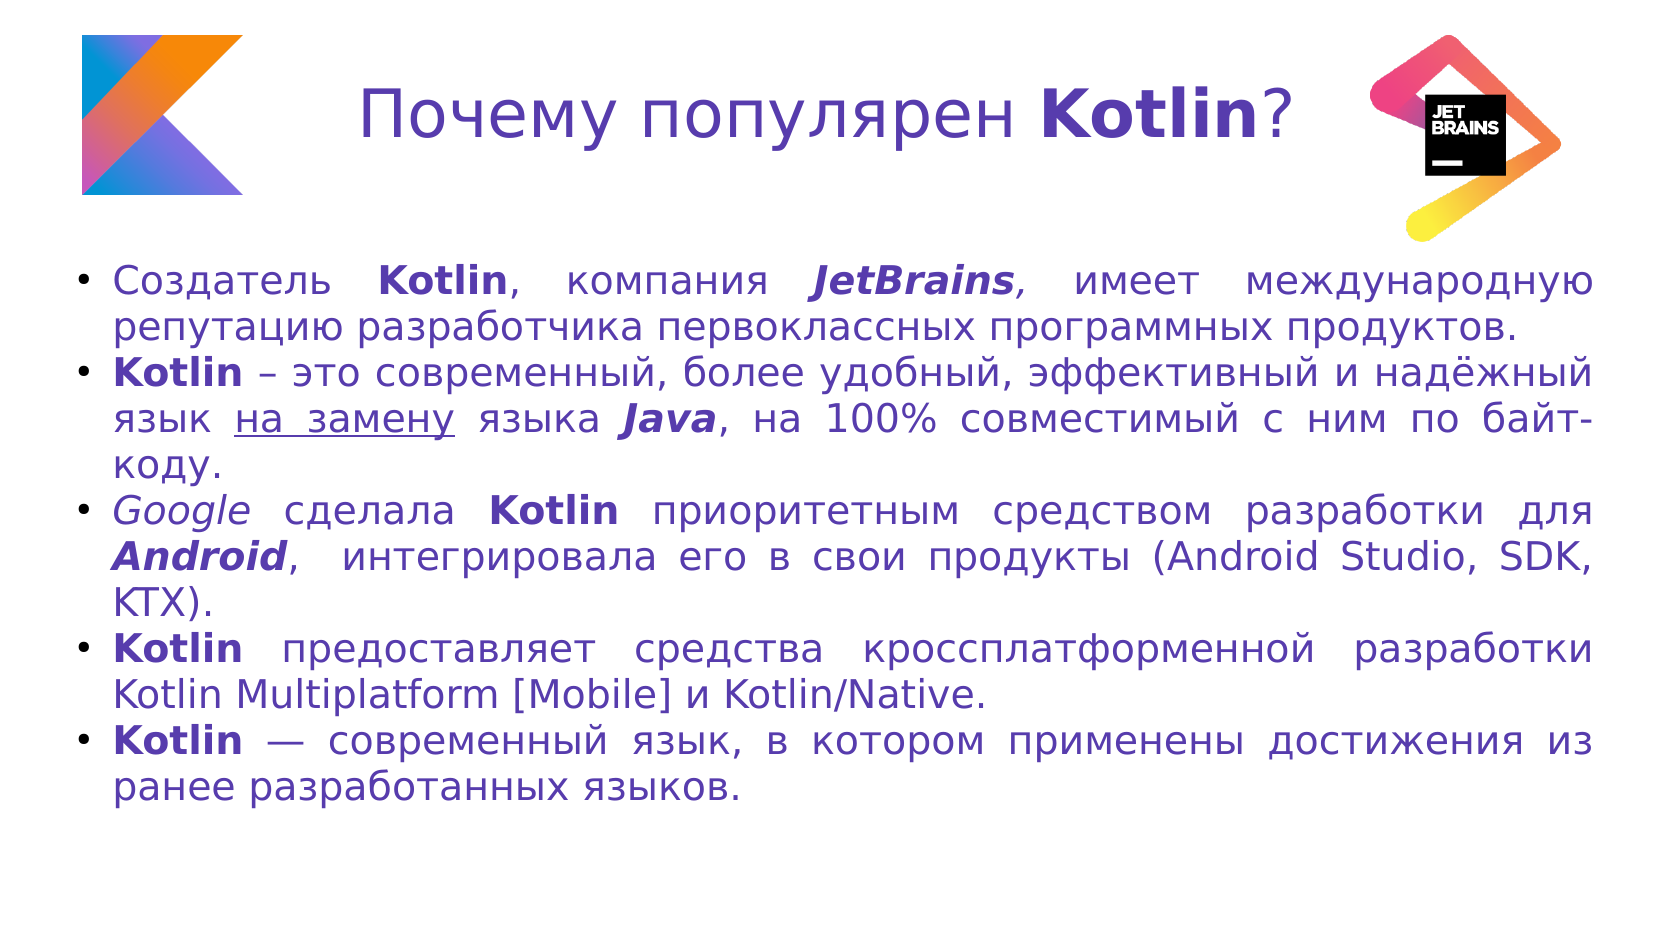

# Почему популярен Kotlin?
Создатель Kotlin, компания JetBrains, имеет международную репутацию разработчика первоклассных программных продуктов.
Kotlin – это современный, более удобный, эффективный и надёжный язык на замену языка Java, на 100% совместимый с ним по байт-коду.
Google сделала Kotlin приоритетным средством разработки для Android, интегрировала его в свои продукты (Android Studio, SDK, KTX).
Kotlin предоставляет средства кроссплатформенной разработки Kotlin Multiplatform [Mobile] и Kotlin/Native.
Kotlin — современный язык, в котором применены достижения из ранее разработанных языков.